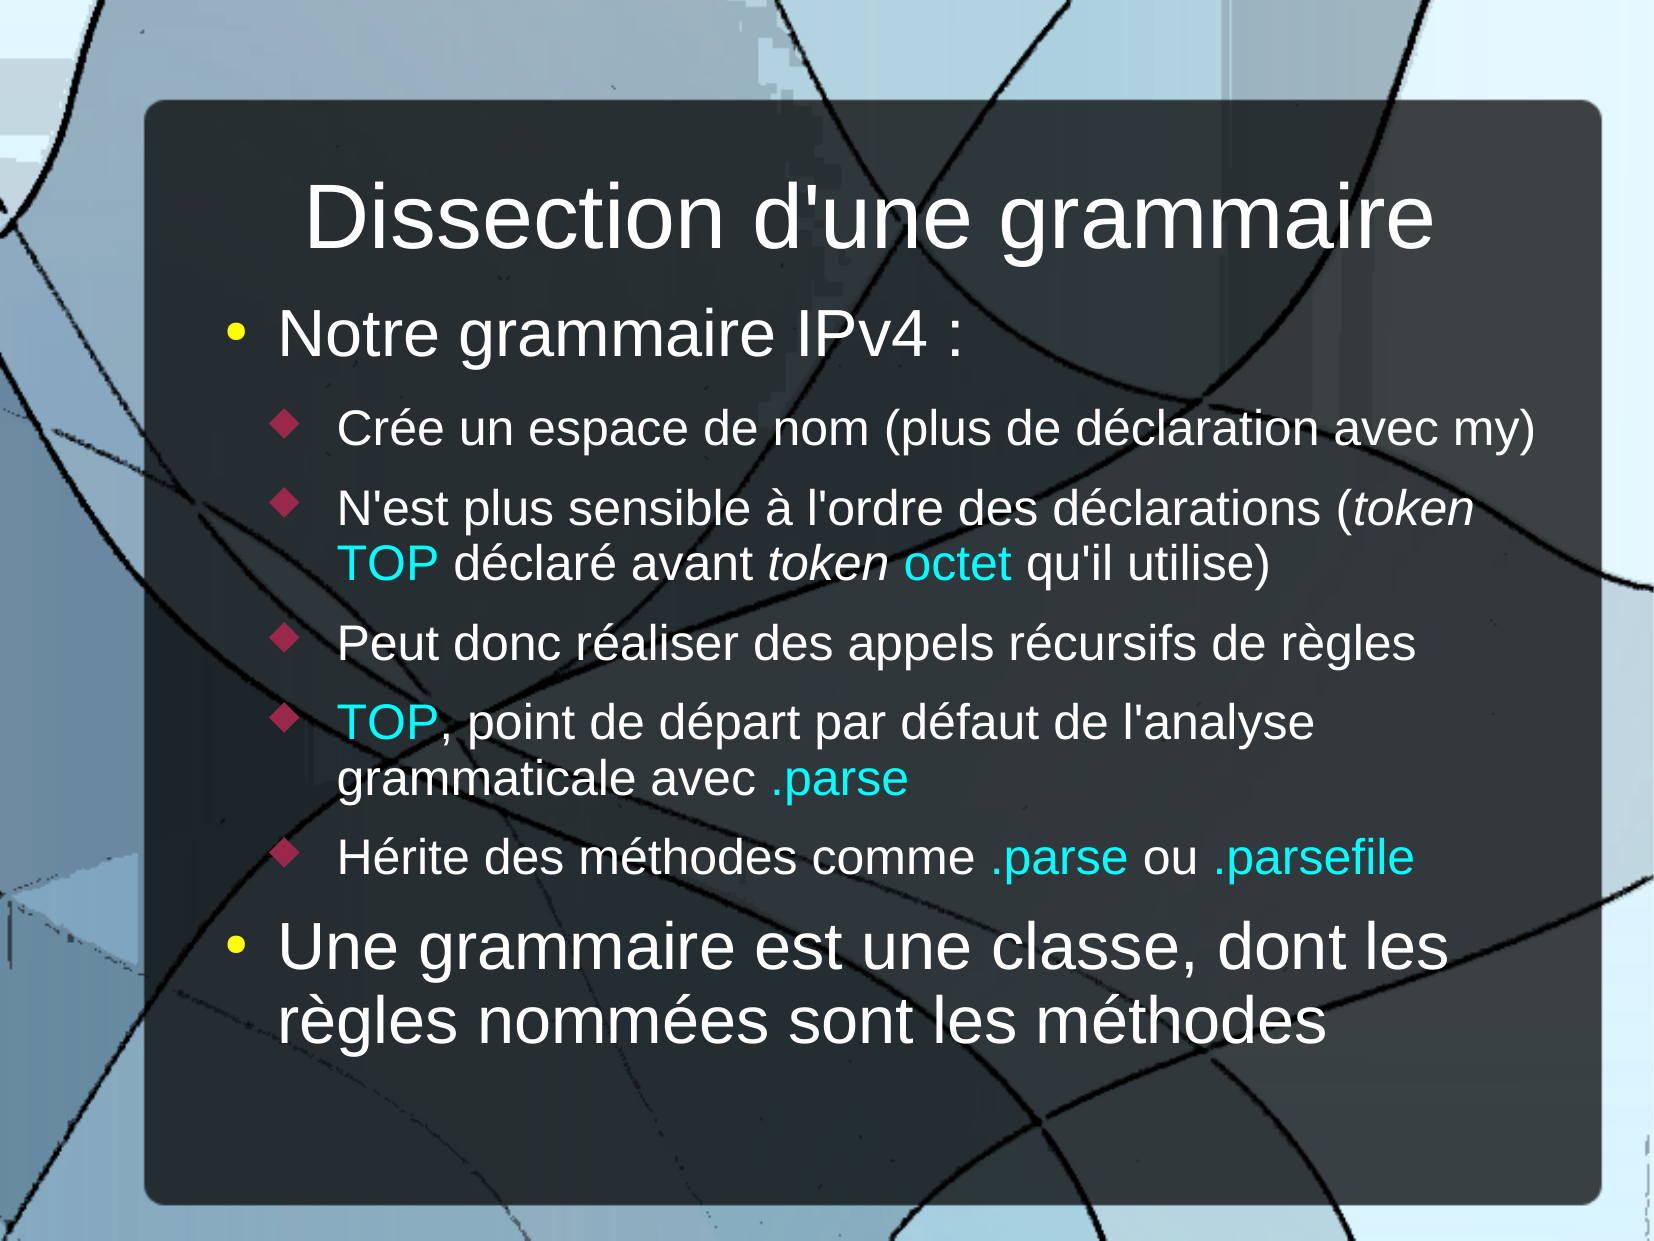

# Dissection d'une grammaire
Notre grammaire IPv4 :
Crée un espace de nom (plus de déclaration avec my)
N'est plus sensible à l'ordre des déclarations (token TOP déclaré avant token octet qu'il utilise)
Peut donc réaliser des appels récursifs de règles
TOP, point de départ par défaut de l'analyse grammaticale avec .parse
Hérite des méthodes comme .parse ou .parsefile
Une grammaire est une classe, dont les règles nommées sont les méthodes